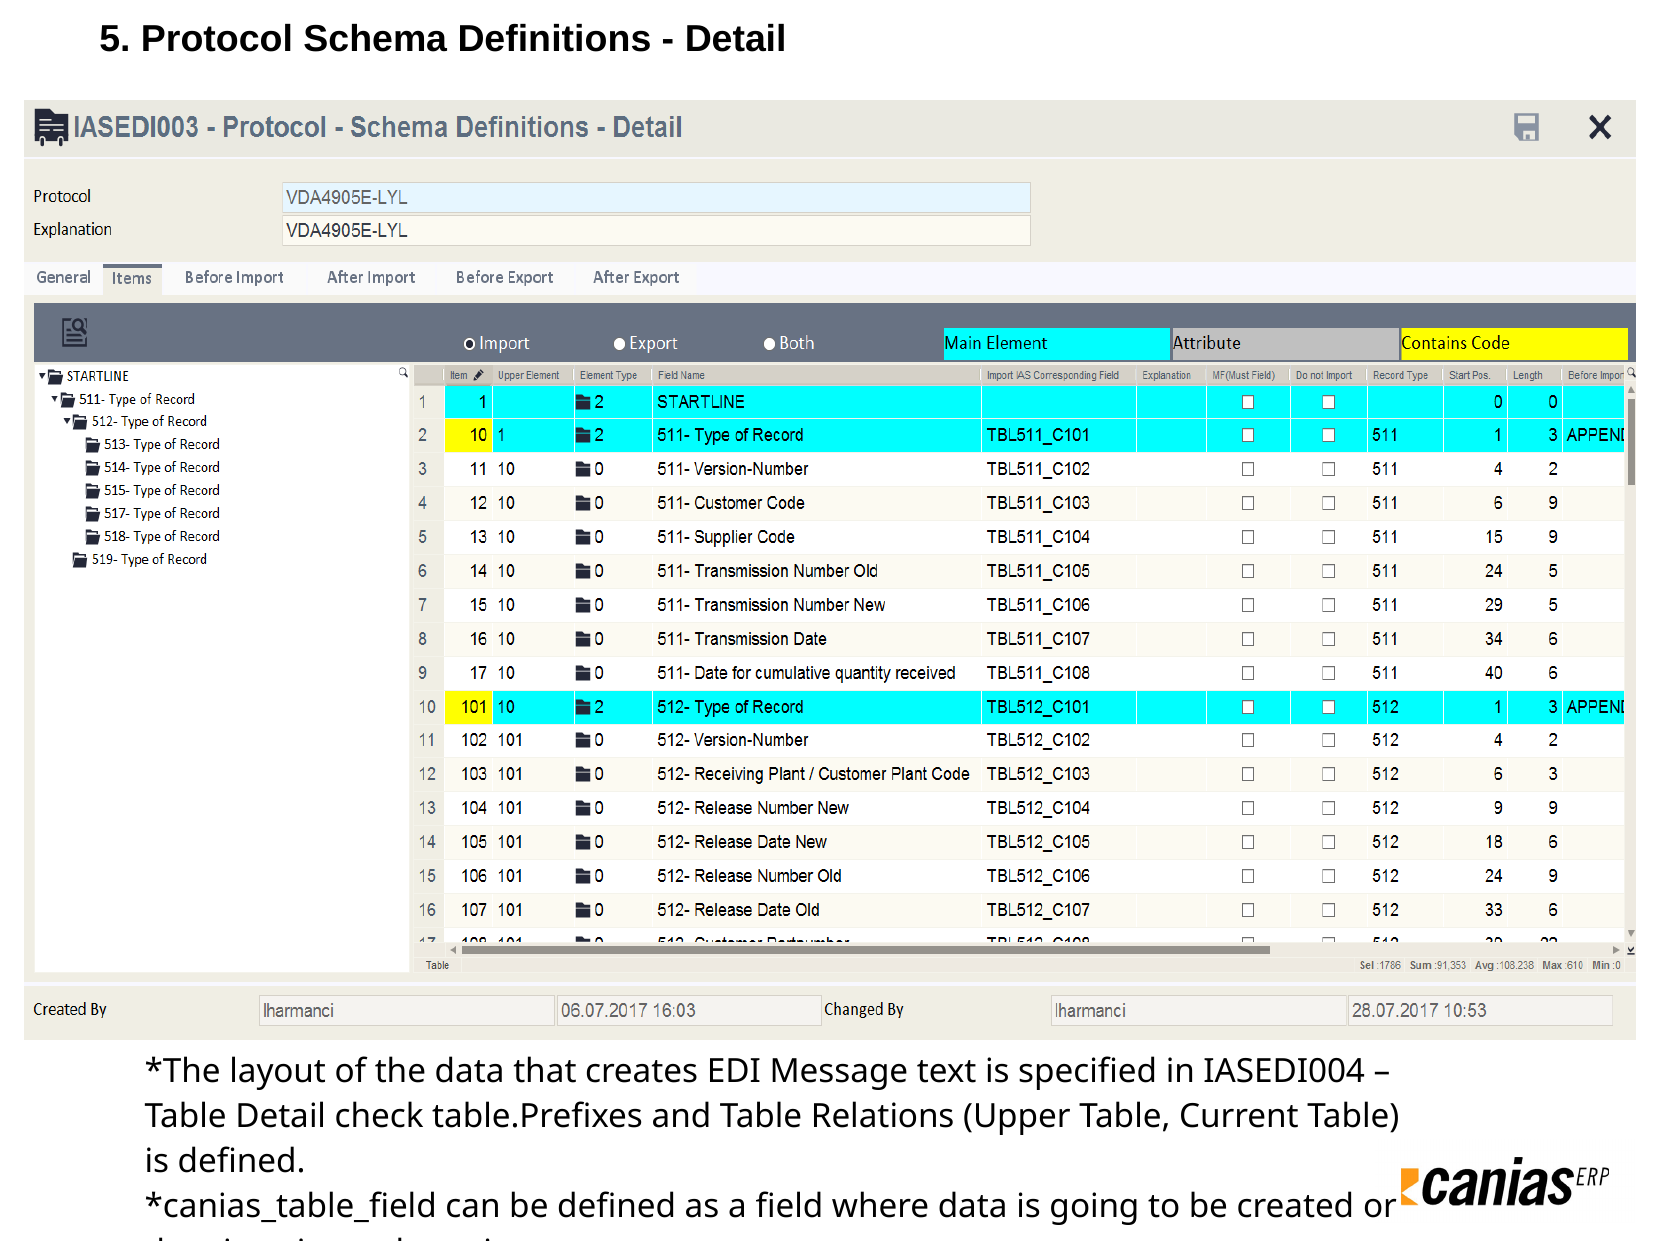

5. Protocol Schema Definitions - Detail
*The layout of the data that creates EDI Message text is specified in IASEDI004 – Table Detail check table.Prefixes and Table Relations (Upper Table, Current Table) is defined.
*canias_table_field can be defined as a field where data is going to be created or data is going to be written.